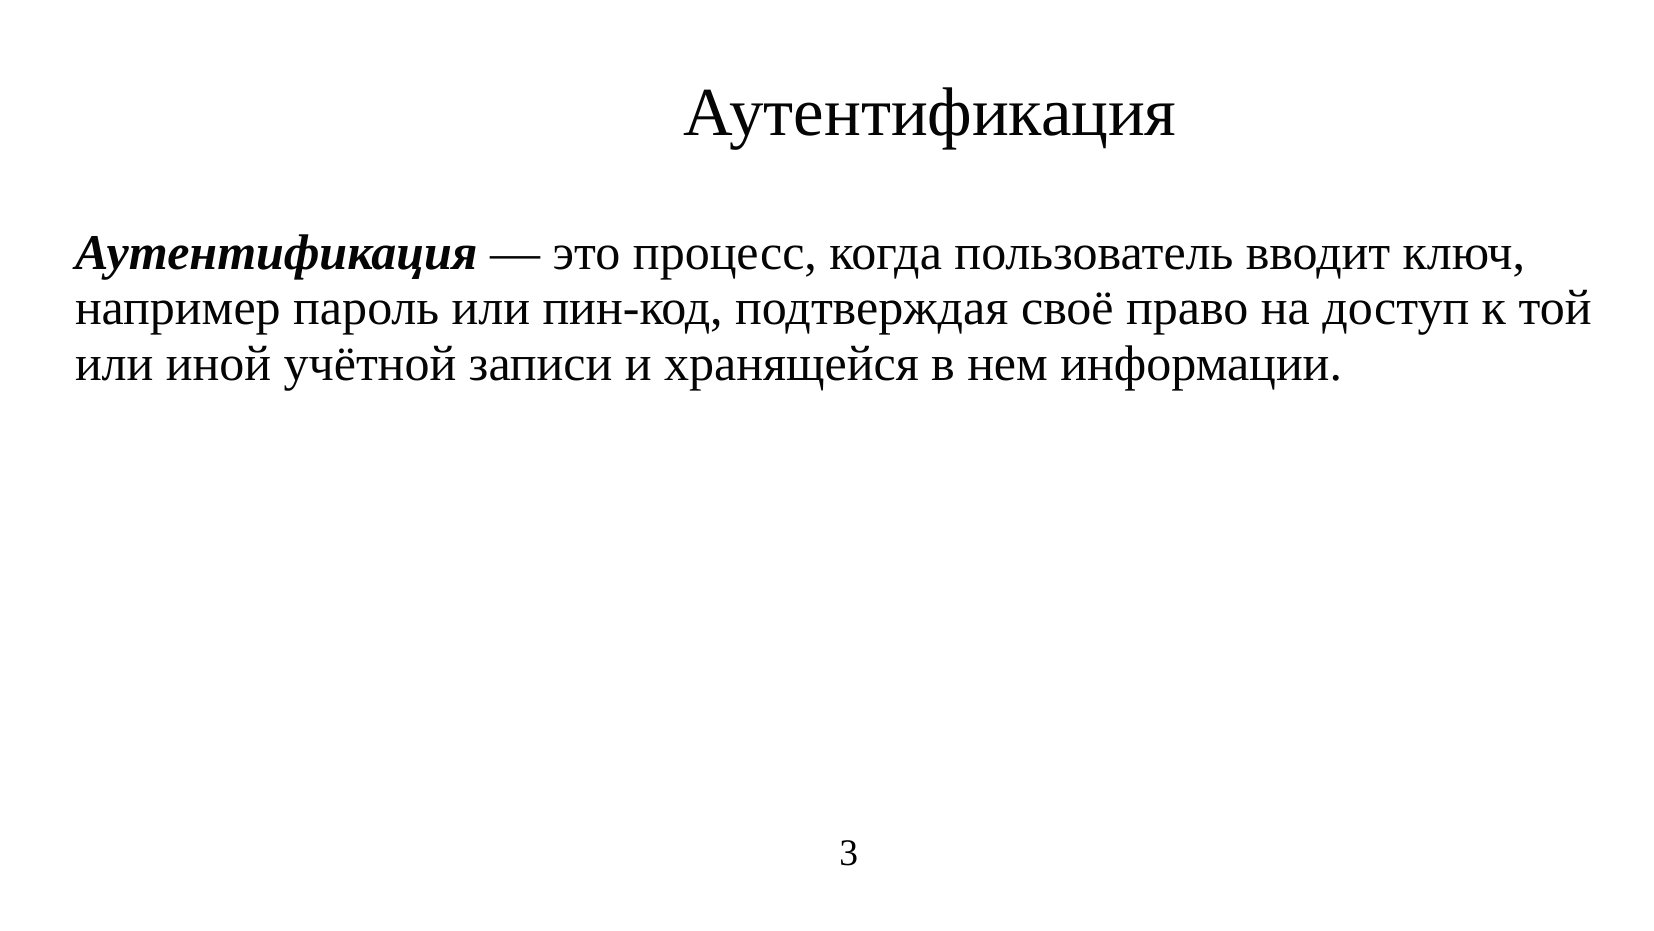

# Аутентификация
Аутентификация — это процесс, когда пользователь вводит ключ, например пароль или пин-код, подтверждая своё право на доступ к той или иной учётной записи и хранящейся в нем информации.
3
4